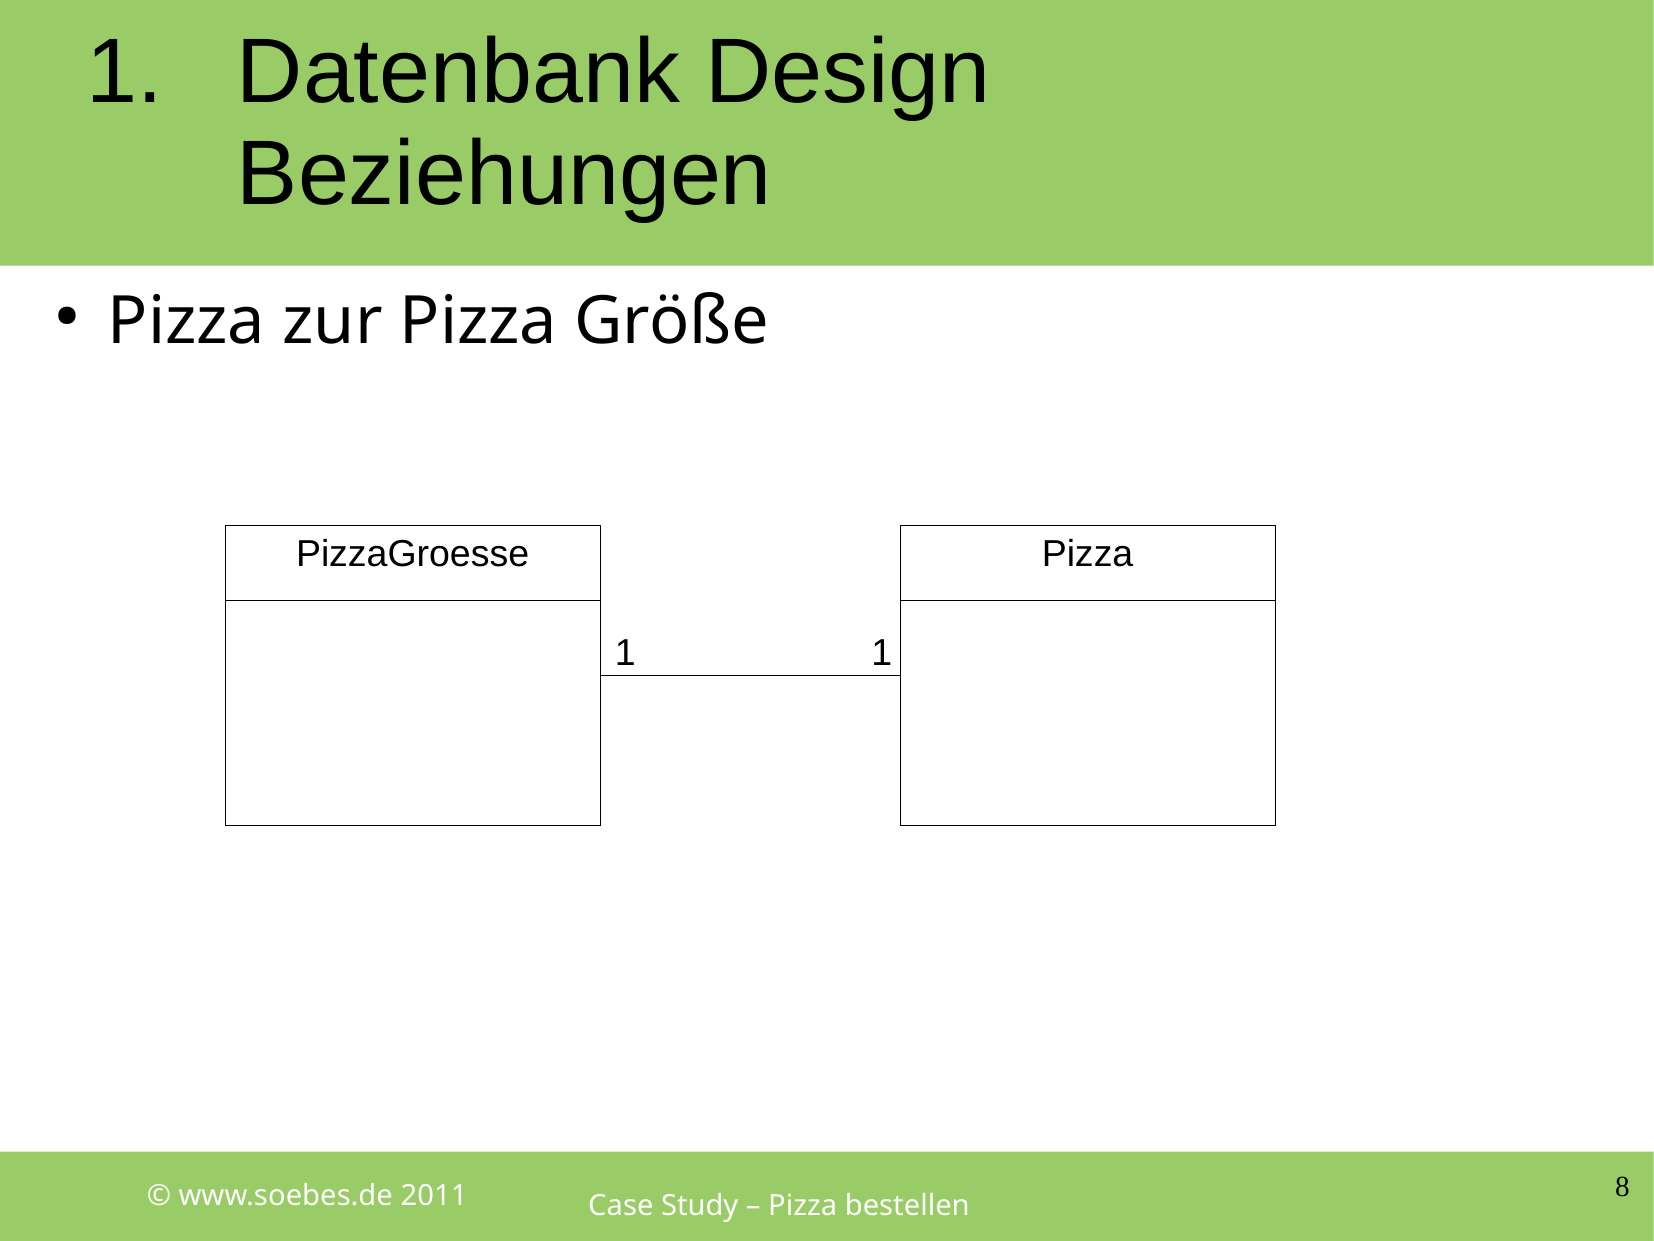

# 1.	Datenbank Design Beziehungen
Pizza zur Pizza Größe
PizzaGroesse
Pizza
1
1
8